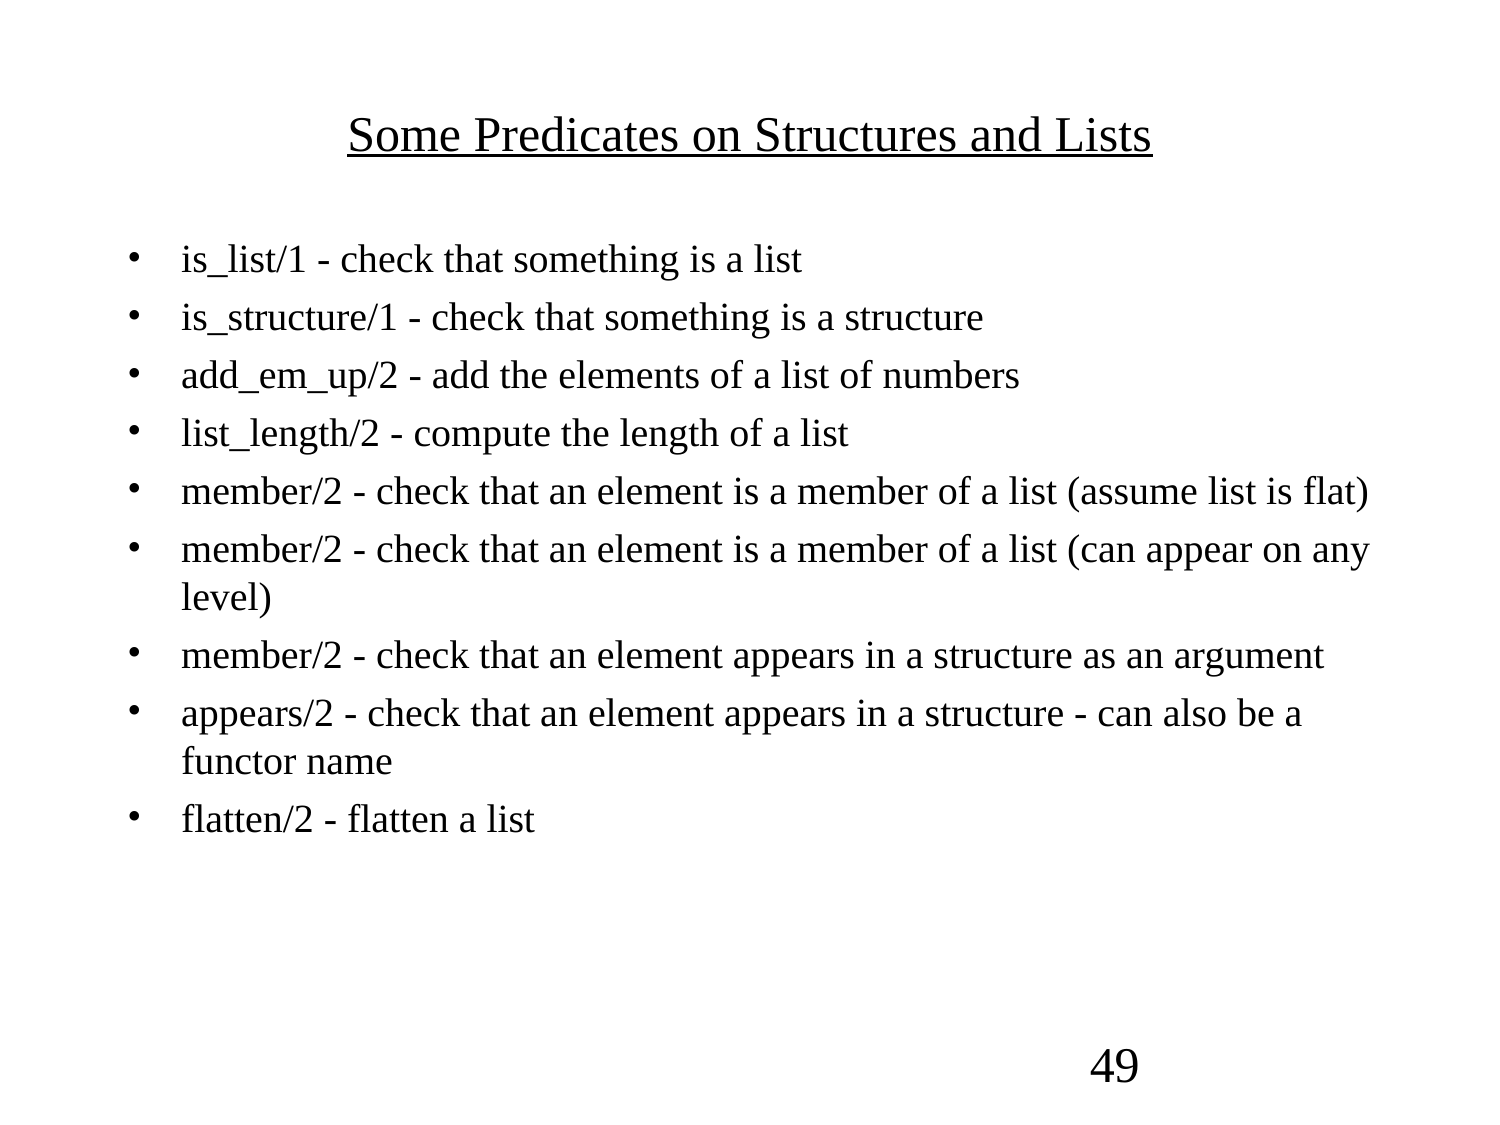

# Some Predicates on Structures and Lists
is_list/1 - check that something is a list
is_structure/1 - check that something is a structure
add_em_up/2 - add the elements of a list of numbers
list_length/2 - compute the length of a list
member/2 - check that an element is a member of a list (assume list is flat)
member/2 - check that an element is a member of a list (can appear on any level)
member/2 - check that an element appears in a structure as an argument
appears/2 - check that an element appears in a structure - can also be a functor name
flatten/2 - flatten a list
49